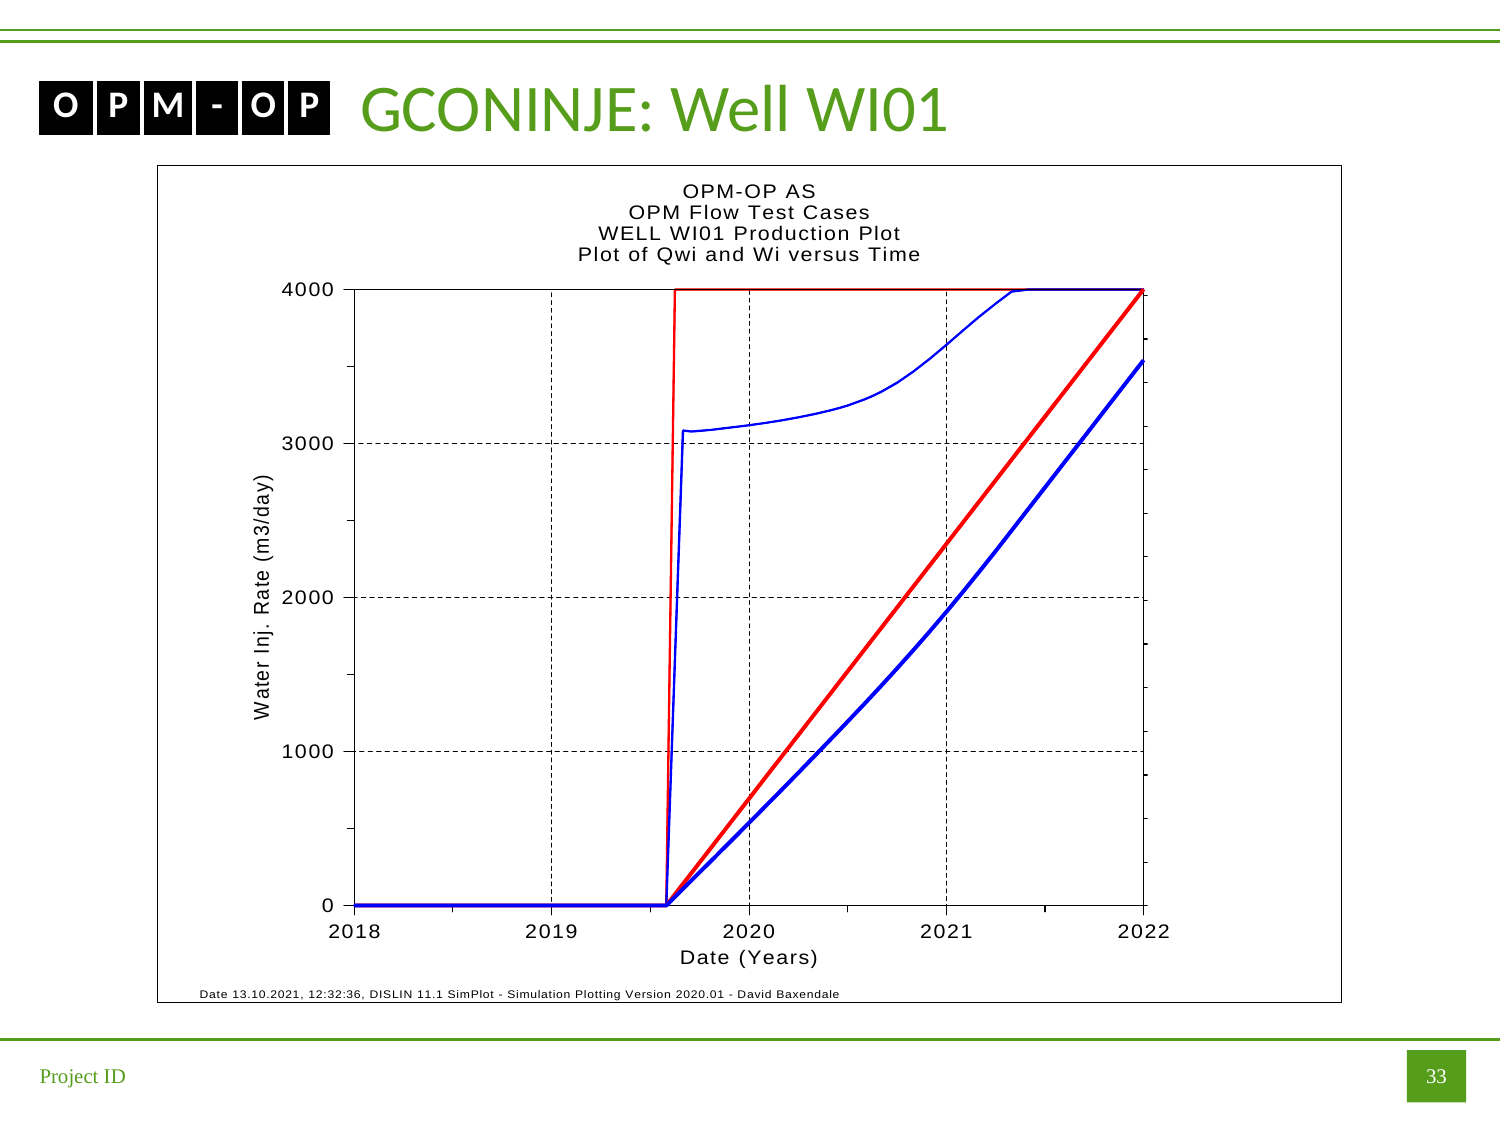

# GCONINJE: Well wI01
Project ID
33